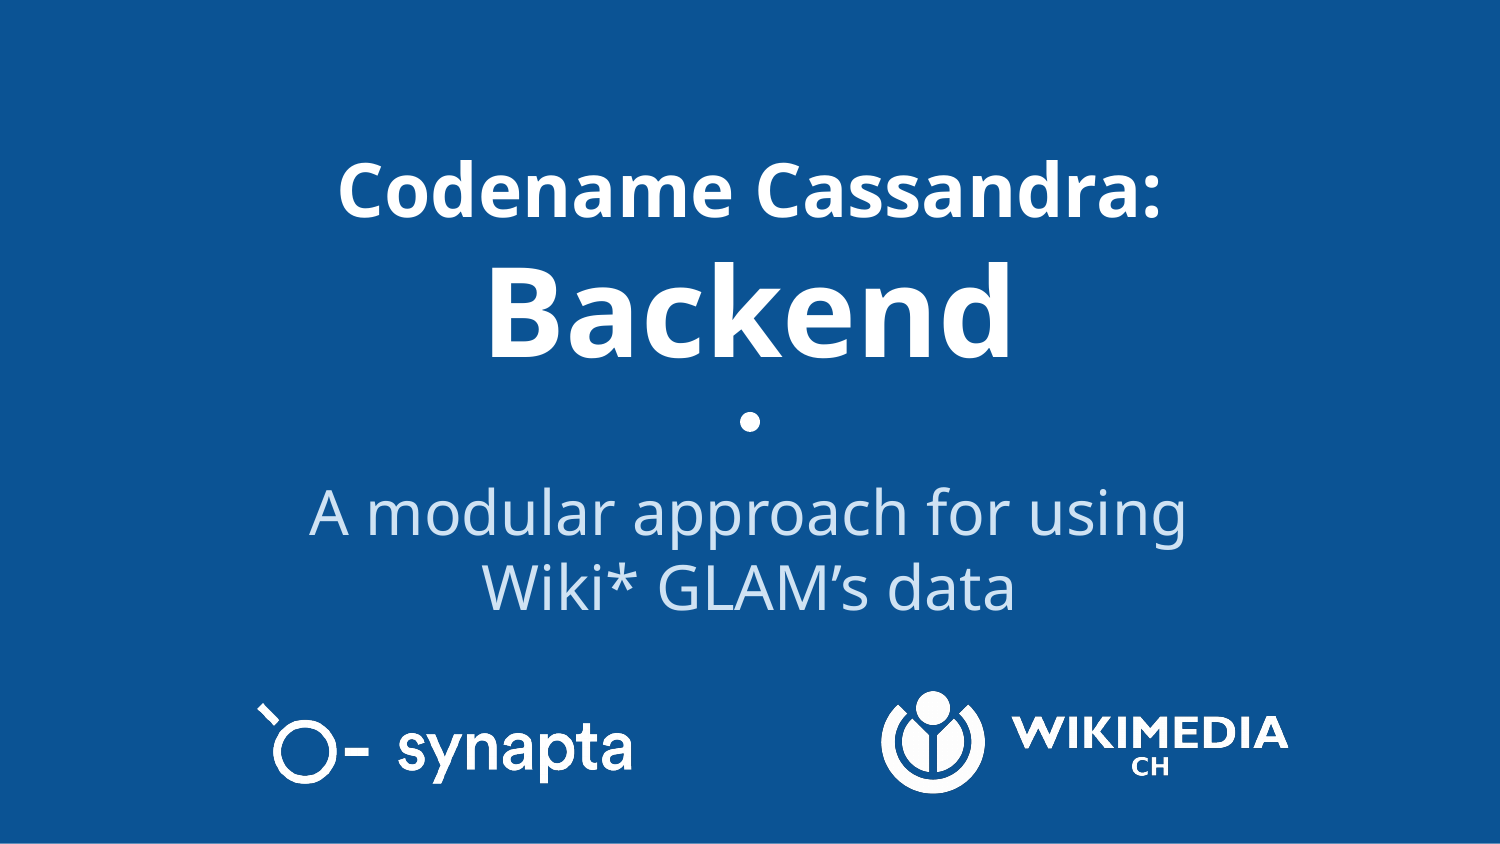

# Codename Cassandra: Backend
A modular approach for using
Wiki* GLAM’s data